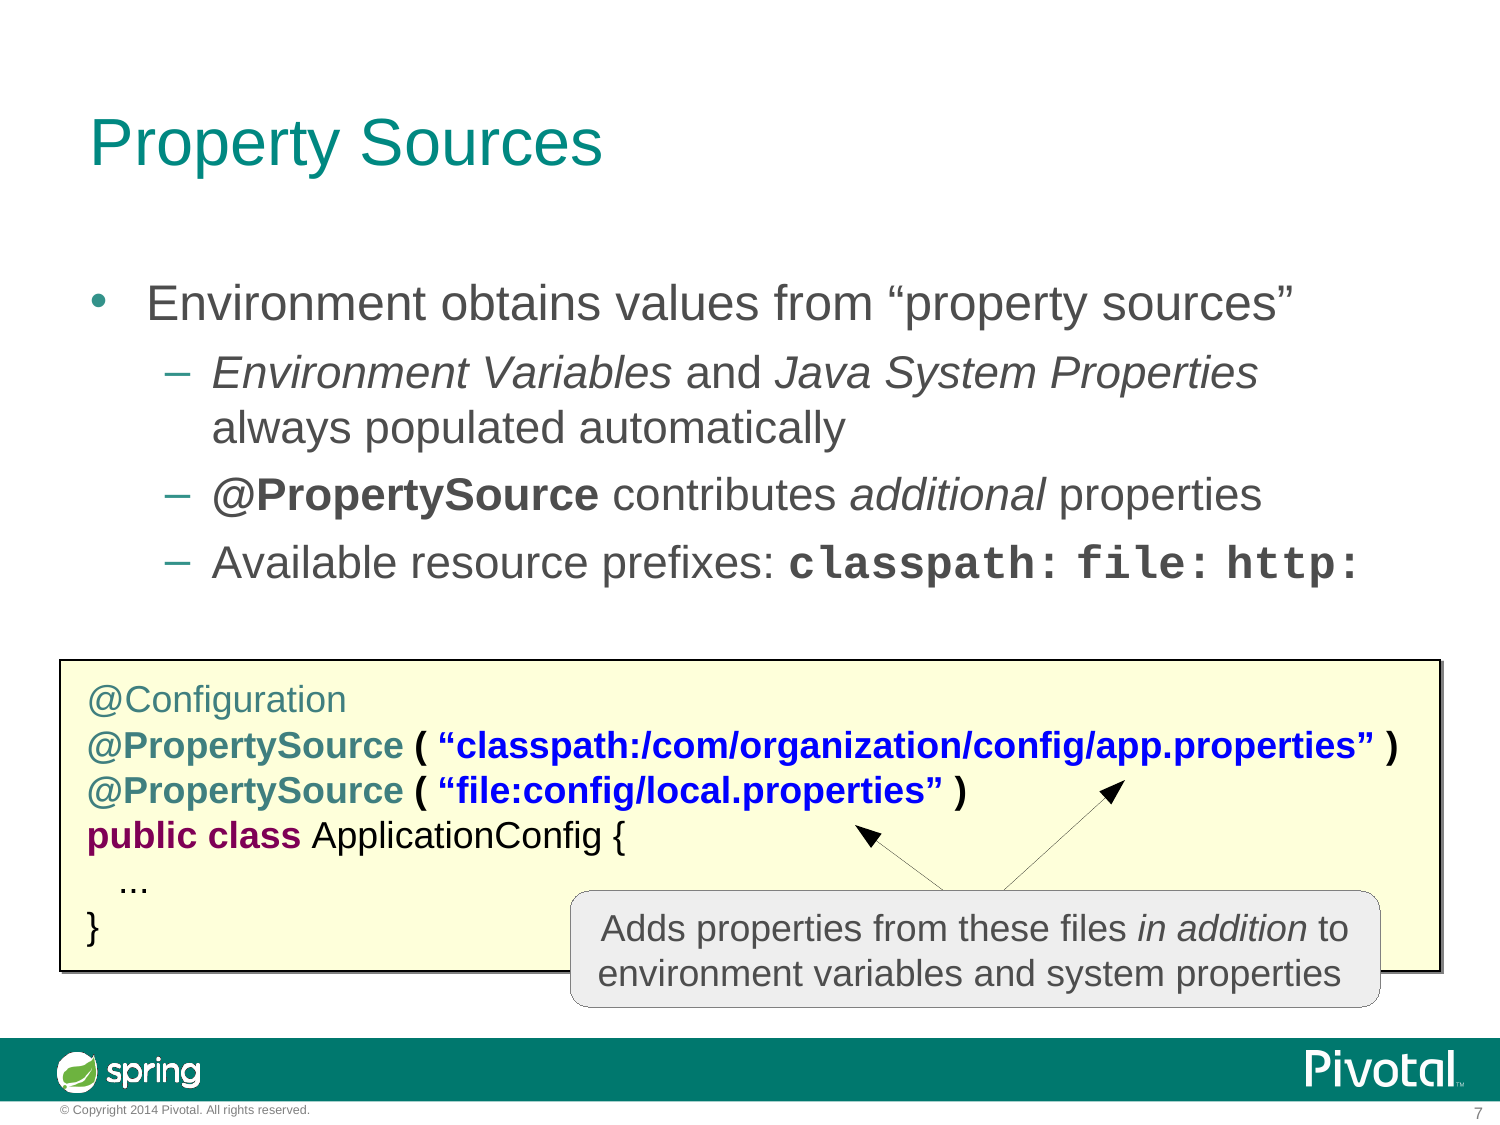

# Property Sources
Environment obtains values from “property sources”
Environment Variables and Java System Properties always populated automatically
@PropertySource contributes additional properties
Available resource prefixes: classpath: file: http:
@Configuration
@PropertySource ( “classpath:/com/organization/config/app.properties” )
@PropertySource ( “file:config/local.properties” )
public class ApplicationConfig {
 ...
}
Adds properties from these files in addition to environment variables and system properties